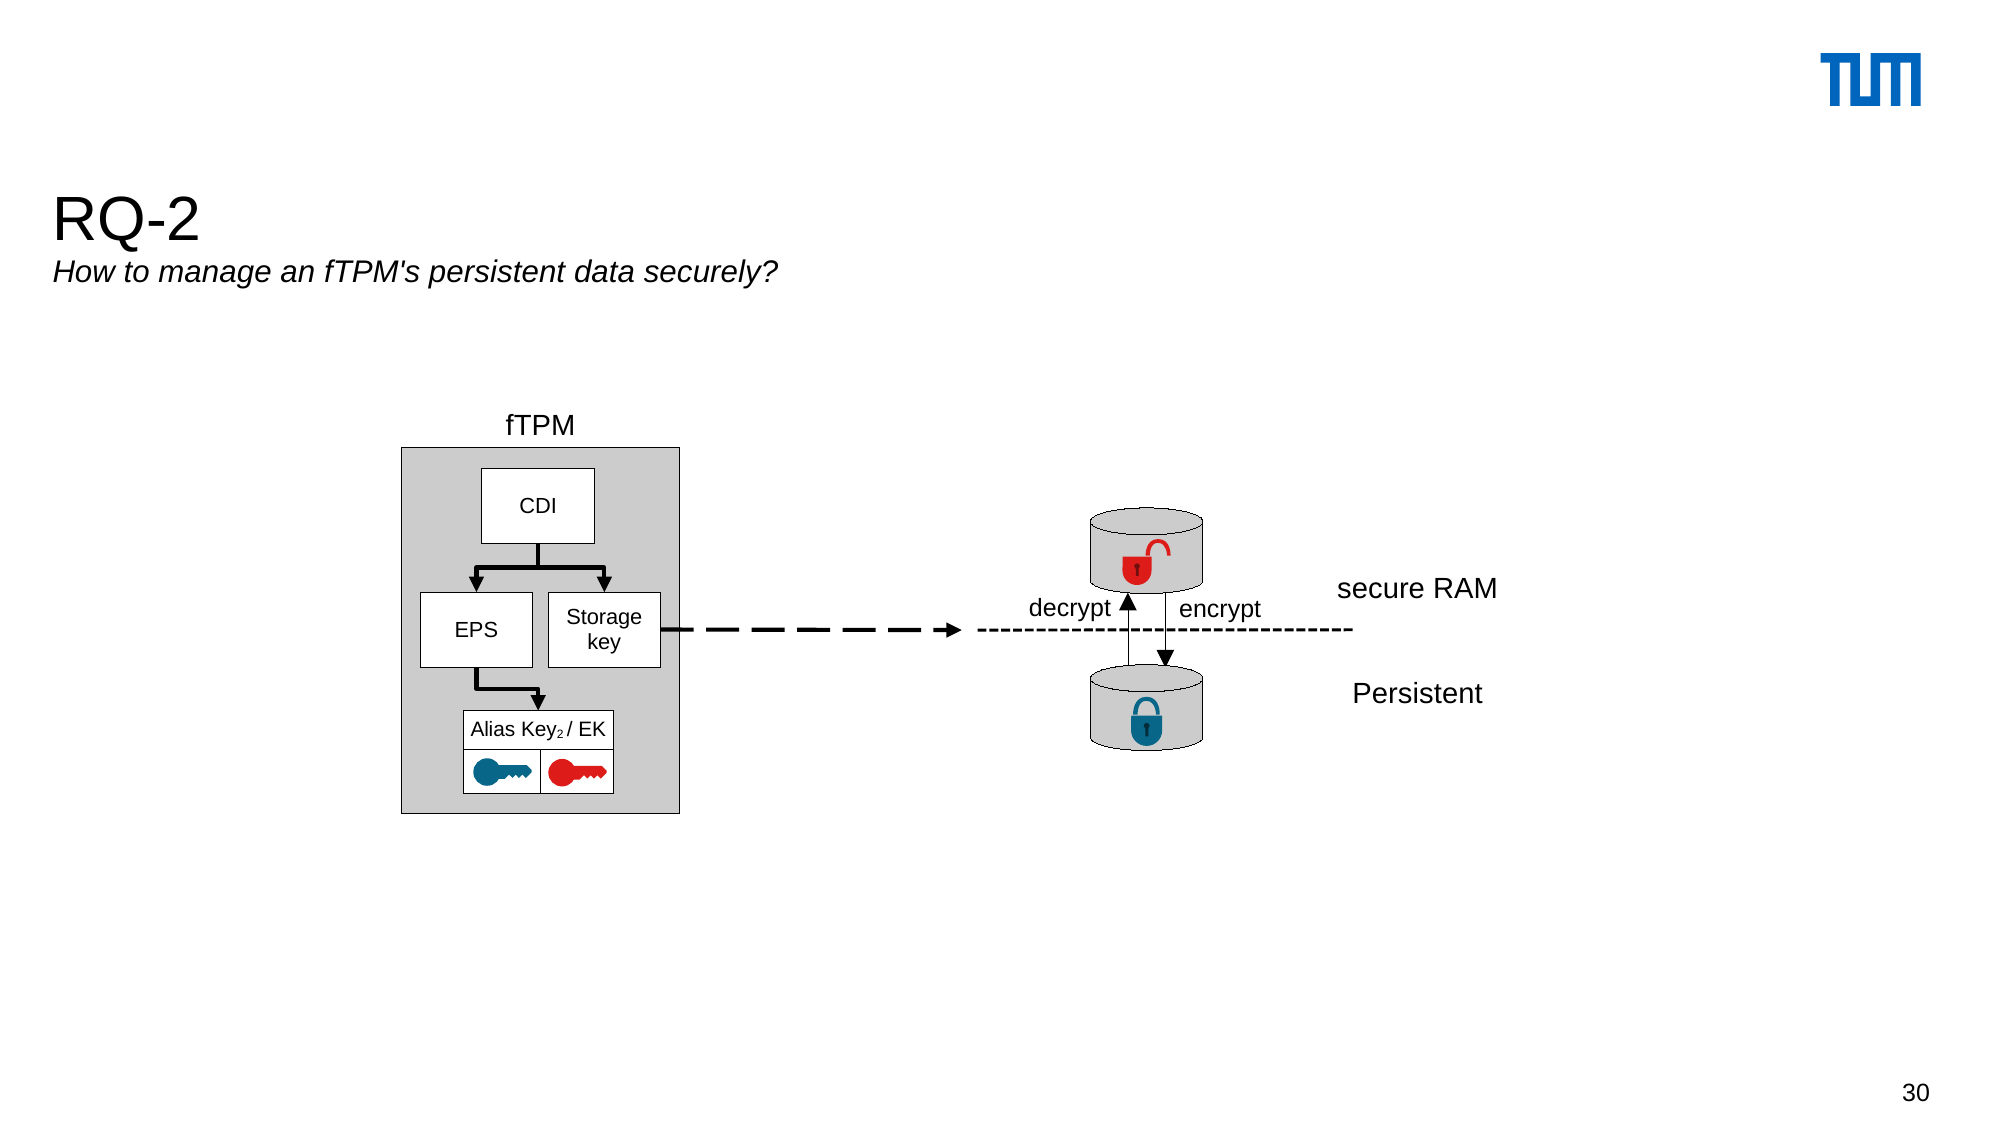

# RQ-2 How to manage an fTPM's persistent data securely?
fTPM
CDI
secure RAM
decrypt
encrypt
EPS
Storage
key
Persistent
Alias Key2 / EK
30